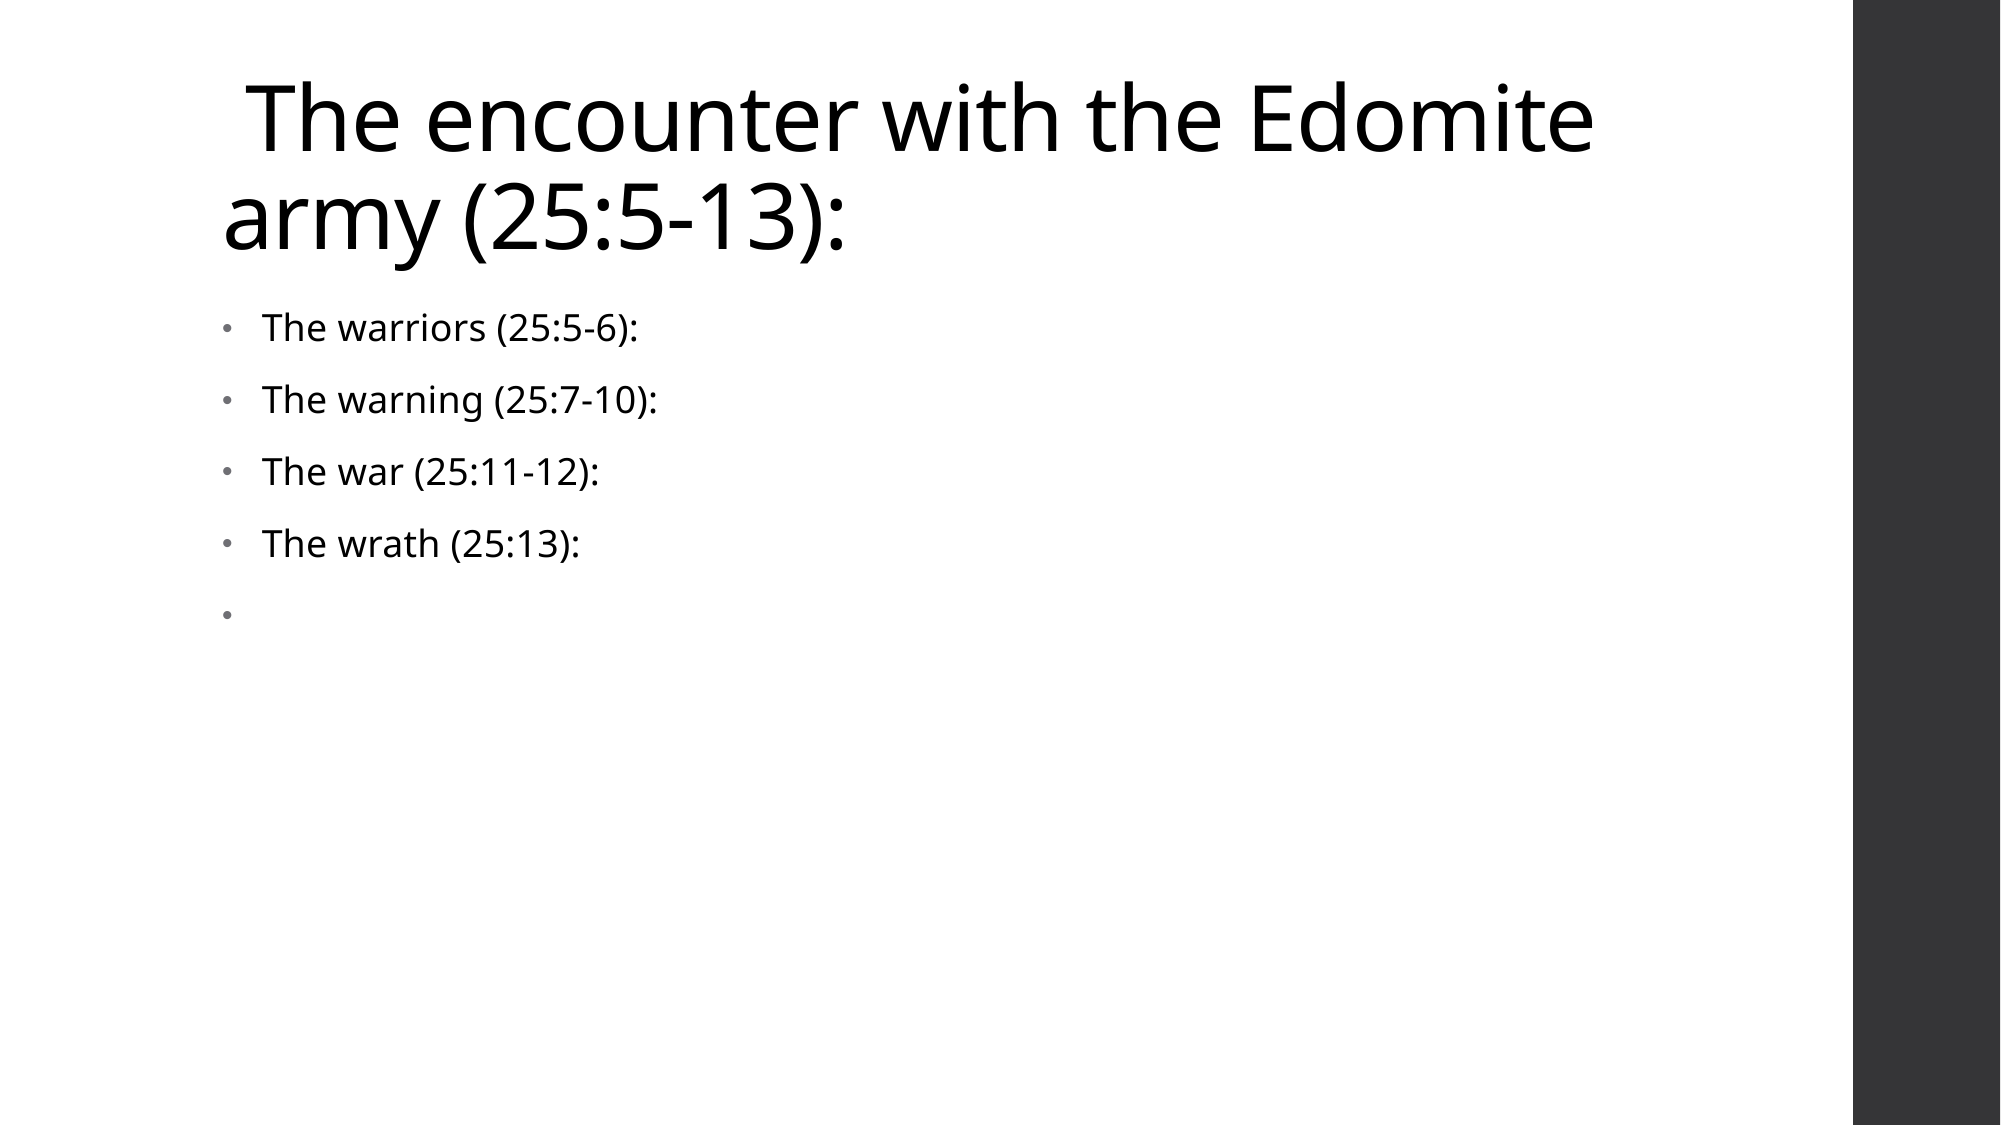

# The encounter with the Edomite army (25:5-13):
 The warriors (25:5-6):
 The warning (25:7-10):
 The war (25:11-12):
 The wrath (25:13):